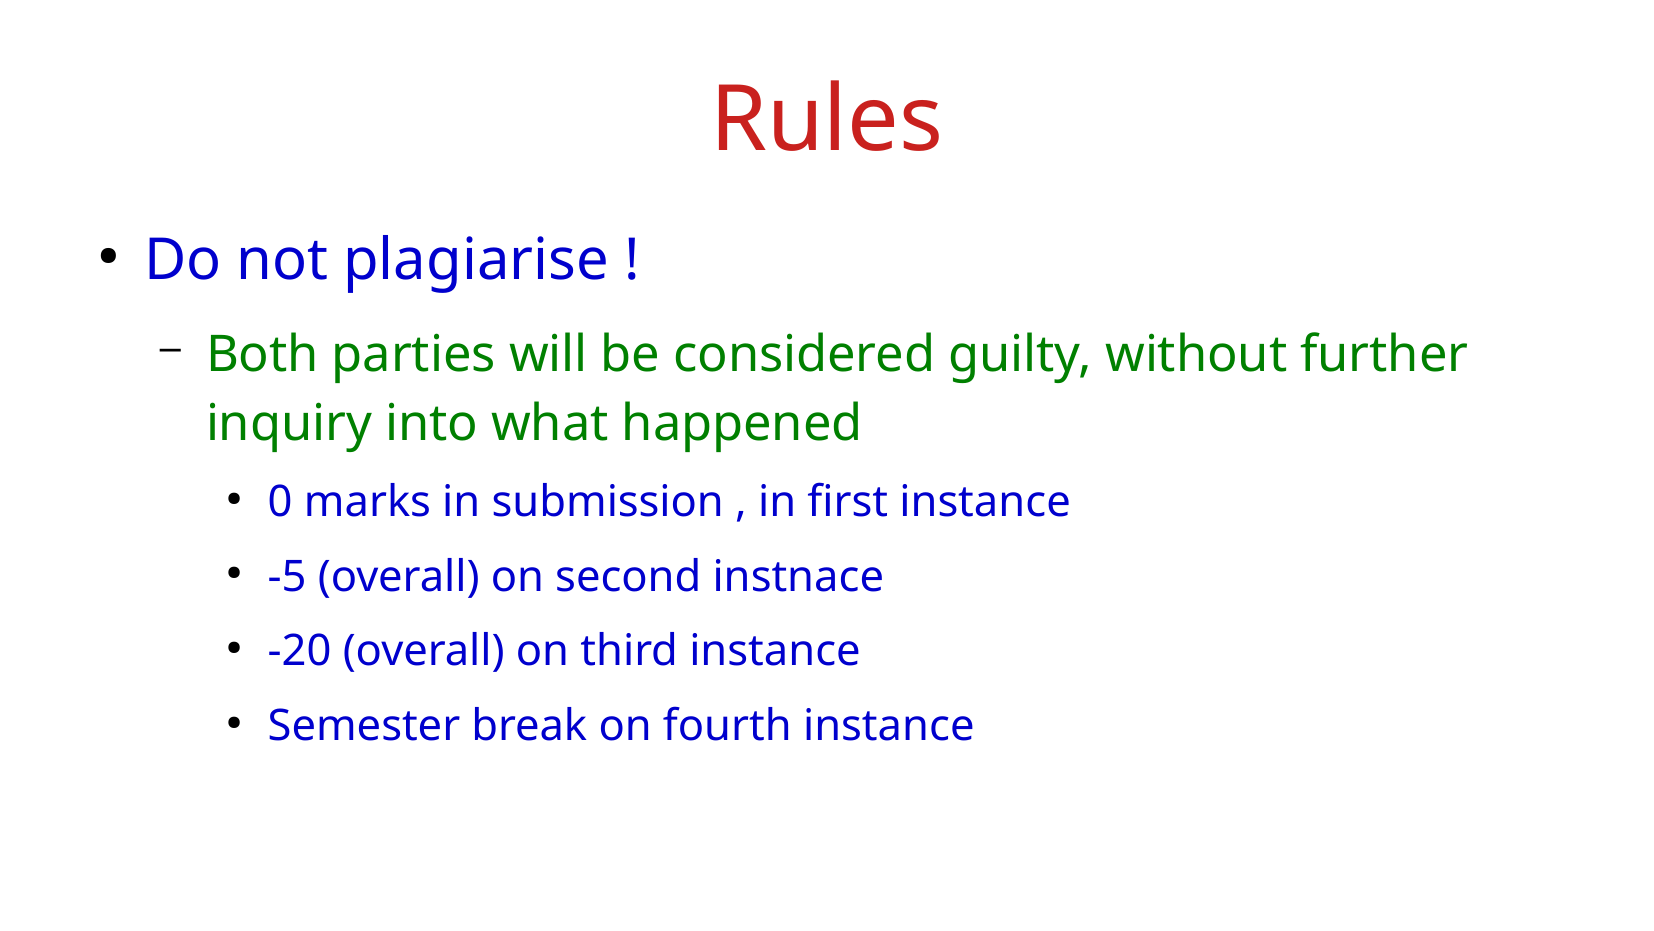

# Rules
Do not plagiarise !
Both parties will be considered guilty, without further inquiry into what happened
0 marks in submission , in first instance
-5 (overall) on second instnace
-20 (overall) on third instance
Semester break on fourth instance